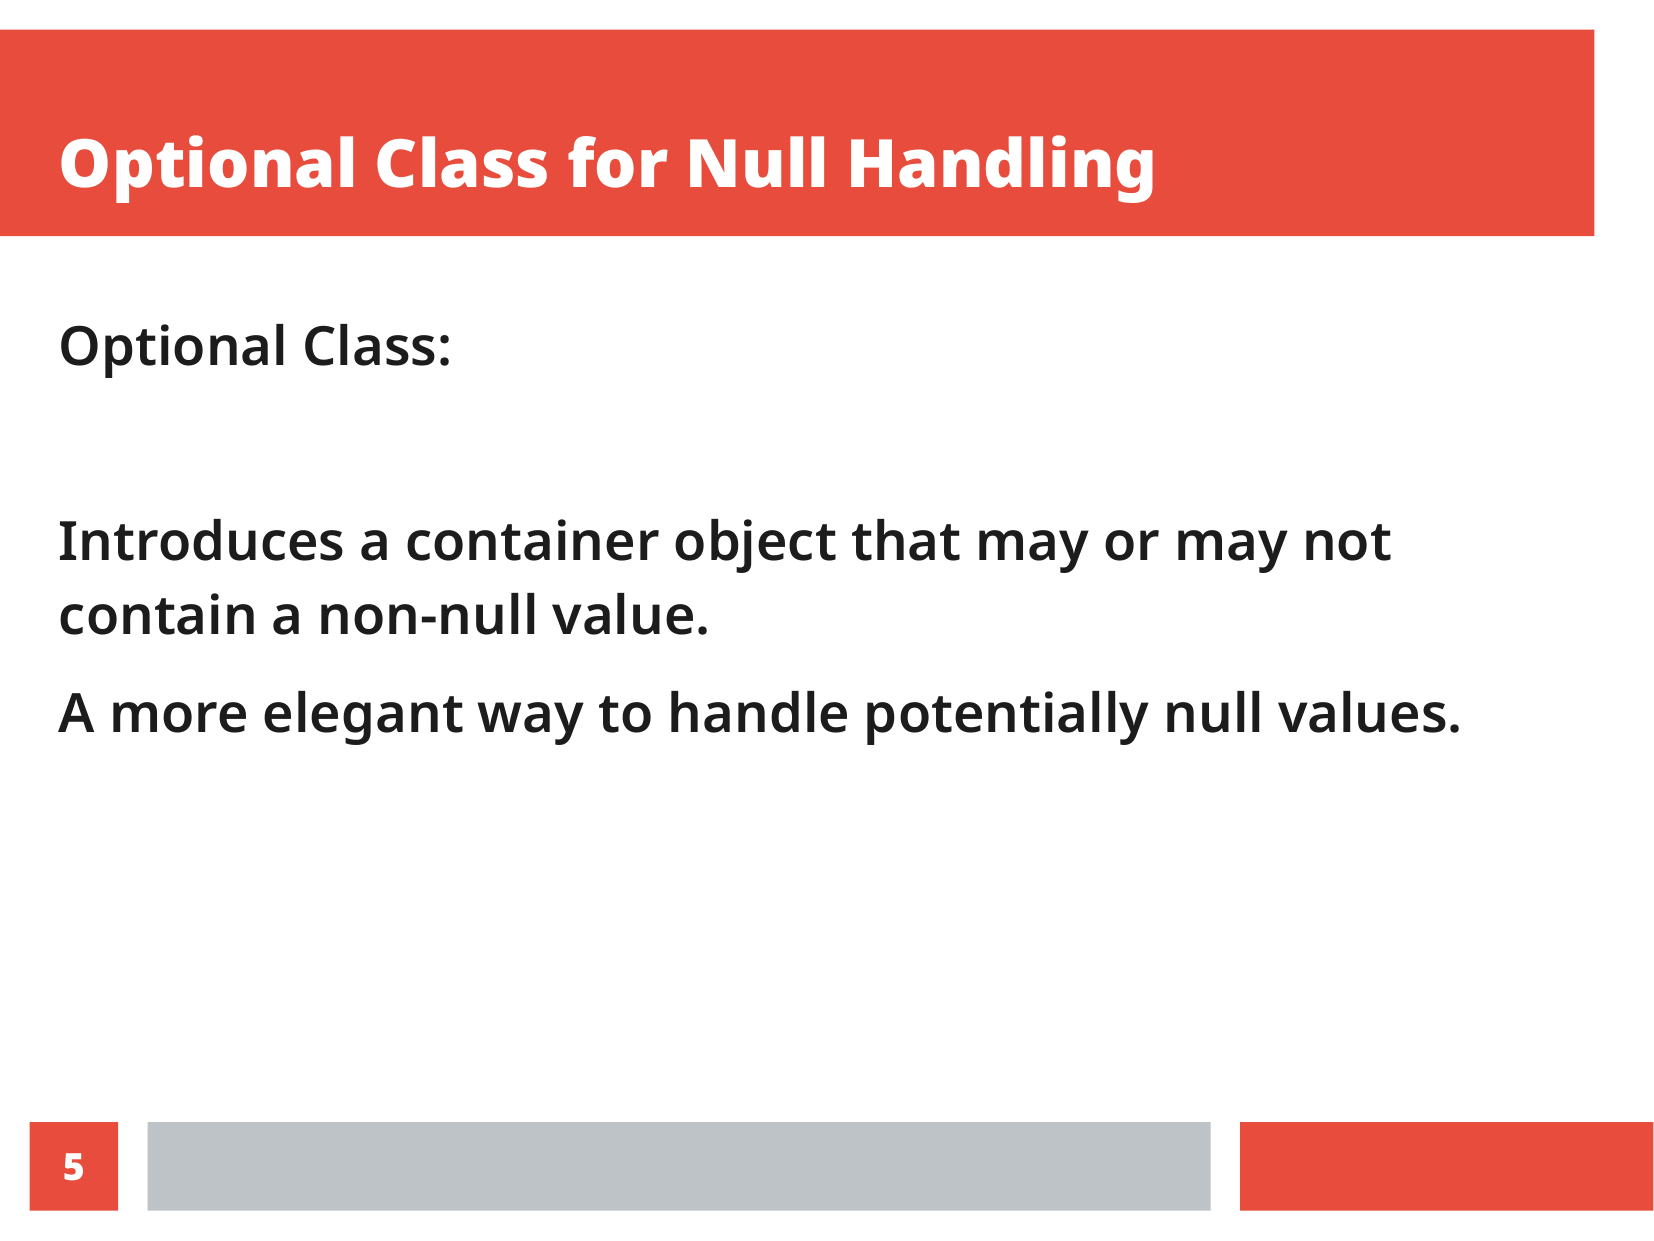

# Optional Class for Null Handling
Optional Class:
Introduces a container object that may or may not contain a non-null value.
A more elegant way to handle potentially null values.
5